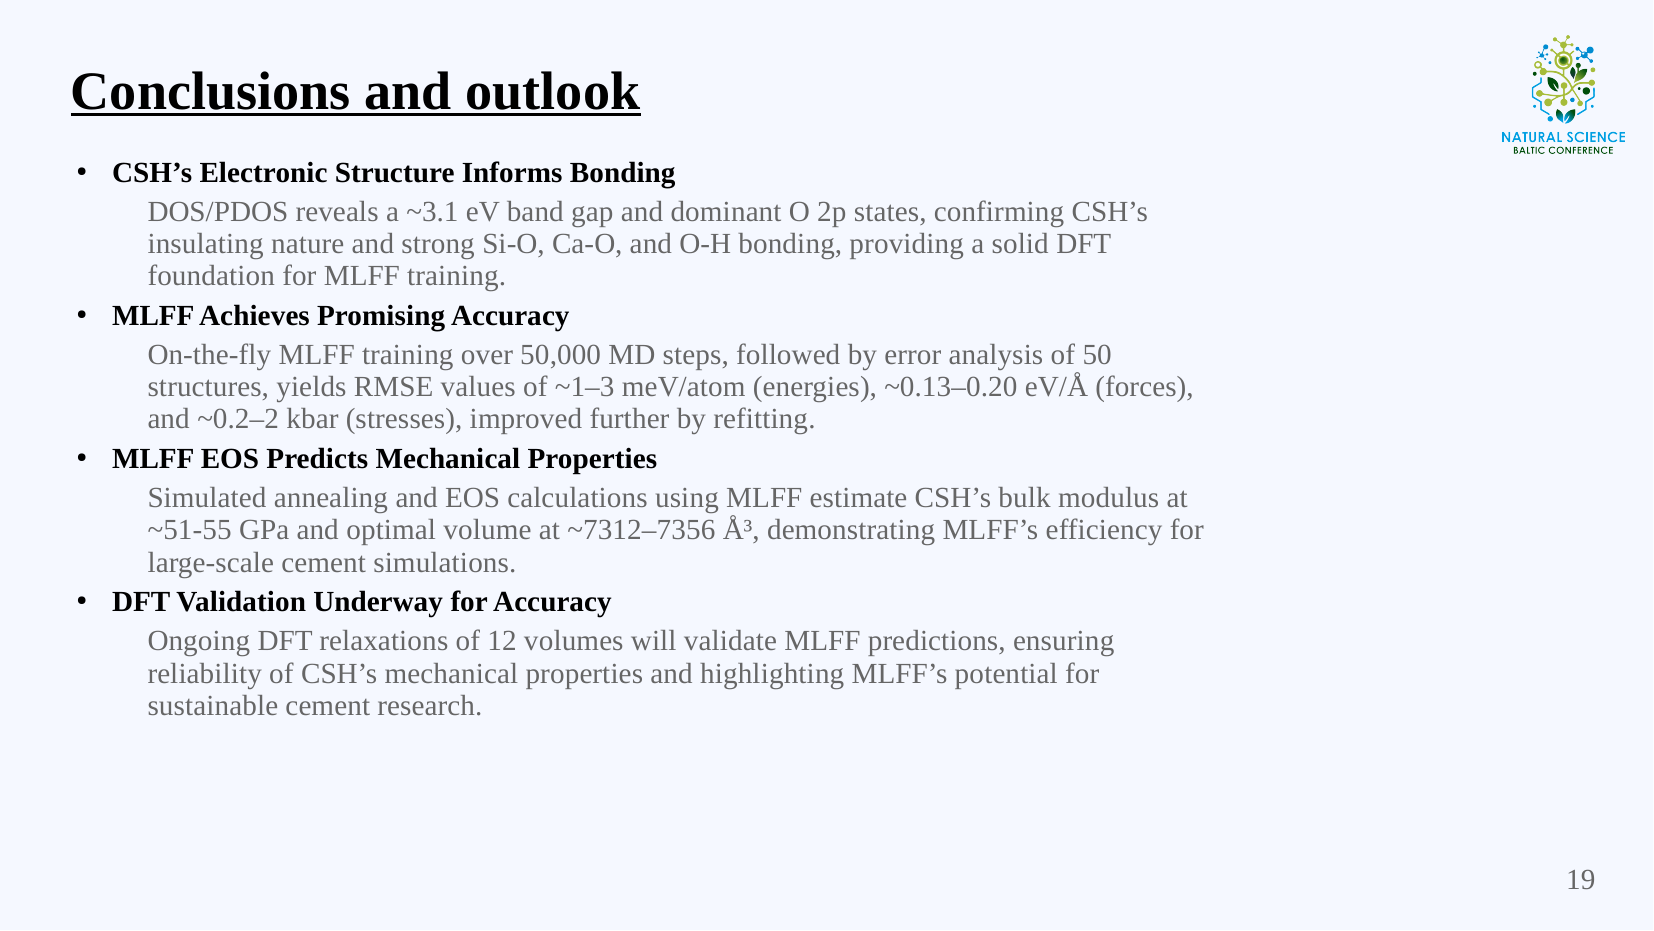

# Conclusions and outlook
CSH’s Electronic Structure Informs Bonding
DOS/PDOS reveals a ~3.1 eV band gap and dominant O 2p states, confirming CSH’s insulating nature and strong Si-O, Ca-O, and O-H bonding, providing a solid DFT foundation for MLFF training.
MLFF Achieves Promising Accuracy
On-the-fly MLFF training over 50,000 MD steps, followed by error analysis of 50 structures, yields RMSE values of ~1–3 meV/atom (energies), ~0.13–0.20 eV/Å (forces), and ~0.2–2 kbar (stresses), improved further by refitting.
MLFF EOS Predicts Mechanical Properties
Simulated annealing and EOS calculations using MLFF estimate CSH’s bulk modulus at ~51-55 GPa and optimal volume at ~7312–7356 Å³, demonstrating MLFF’s efficiency for large-scale cement simulations.
DFT Validation Underway for Accuracy
Ongoing DFT relaxations of 12 volumes will validate MLFF predictions, ensuring reliability of CSH’s mechanical properties and highlighting MLFF’s potential for sustainable cement research.